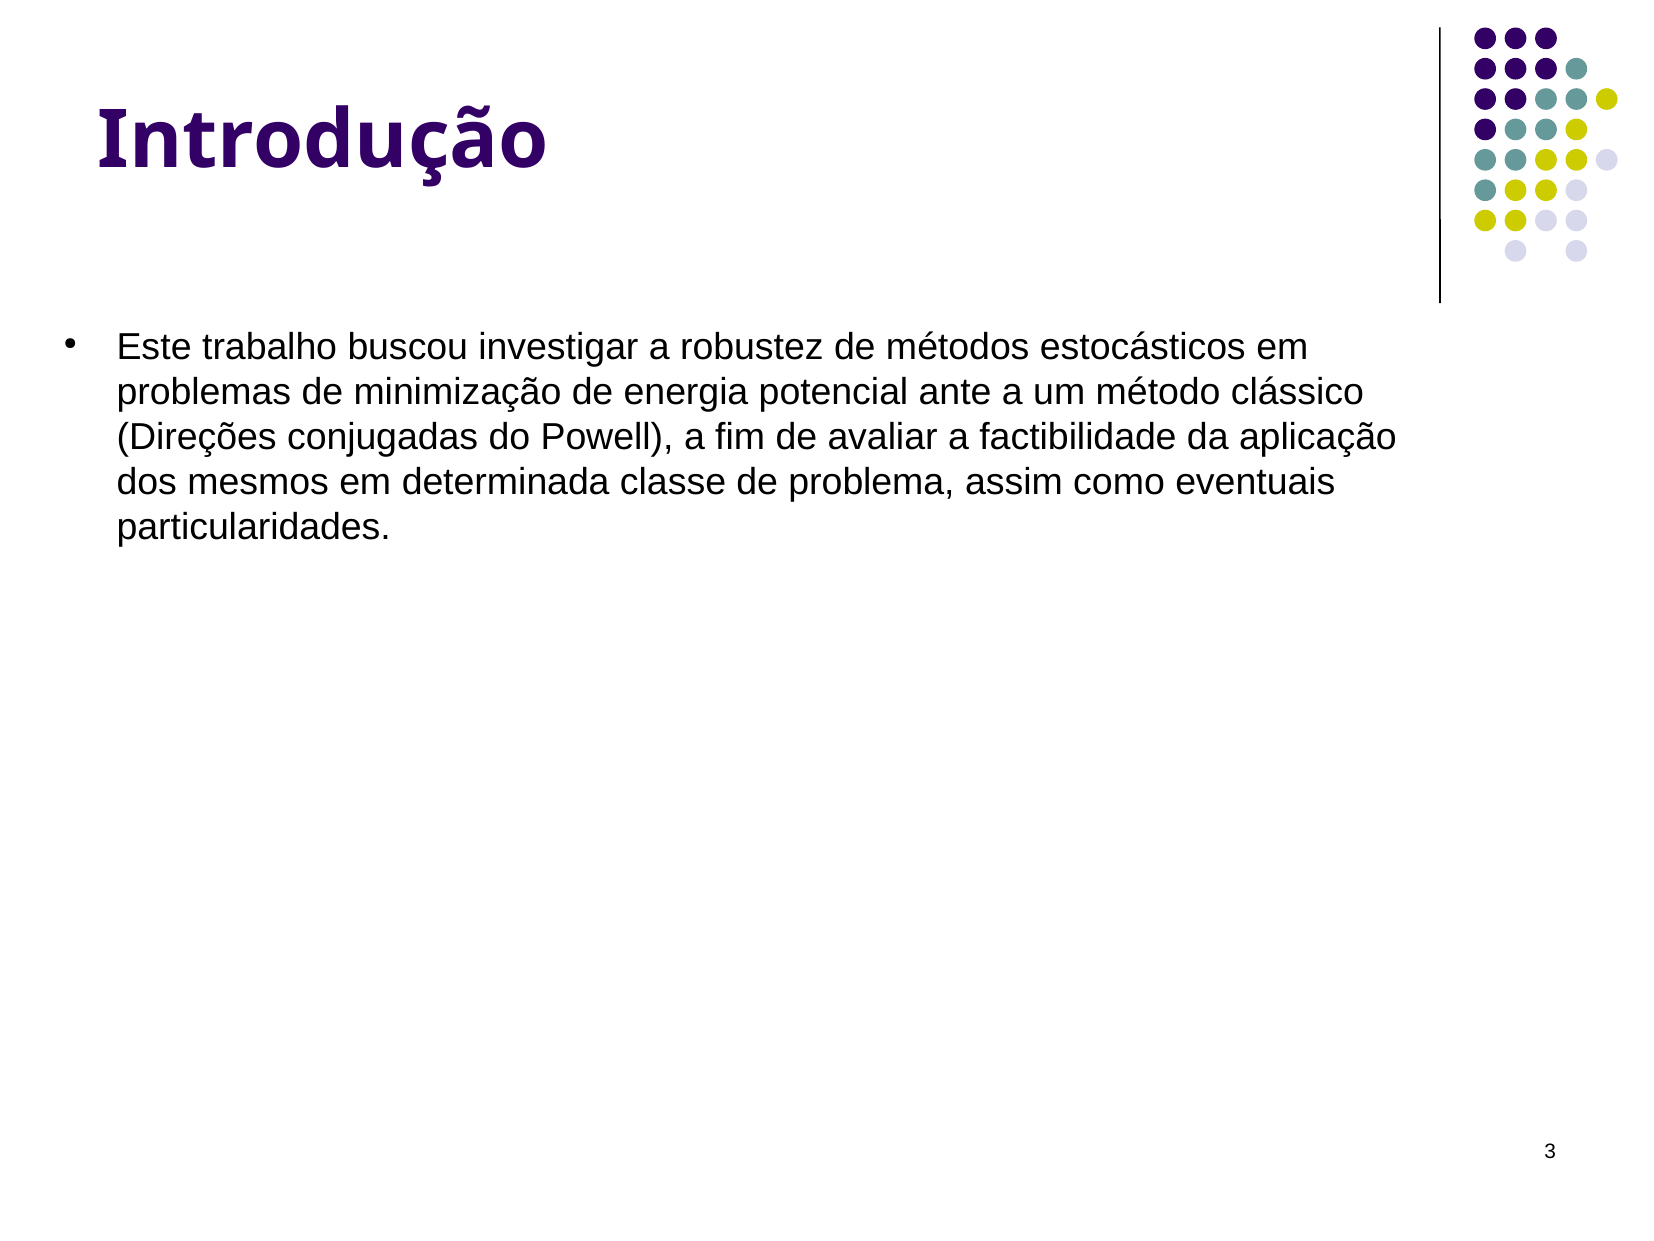

# Introdução
Este trabalho buscou investigar a robustez de métodos estocásticos em problemas de minimização de energia potencial ante a um método clássico (Direções conjugadas do Powell), a fim de avaliar a factibilidade da aplicação dos mesmos em determinada classe de problema, assim como eventuais particularidades.